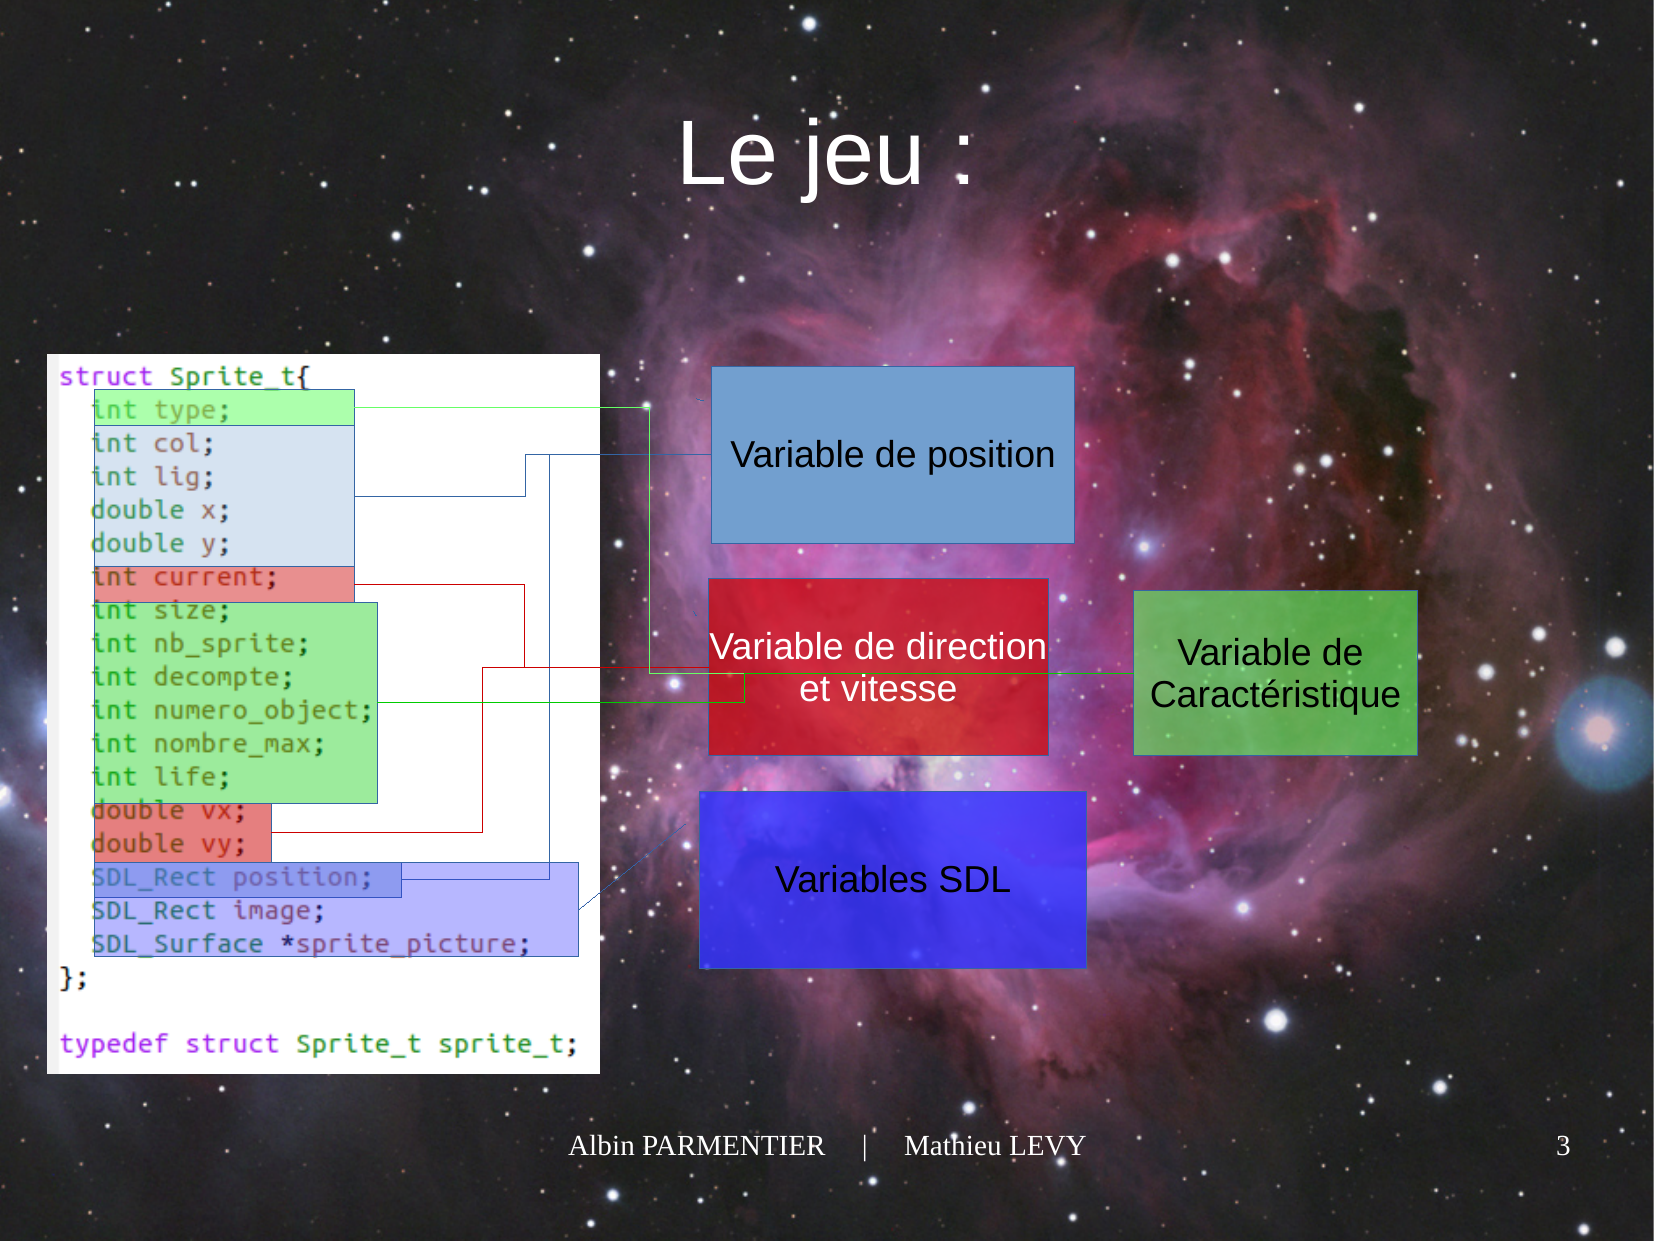

# Le jeu :
Variable de position
Variable de direction
et vitesse
Variable de
Caractéristique
Variables SDL
Albin PARMENTIER | Mathieu LEVY
3